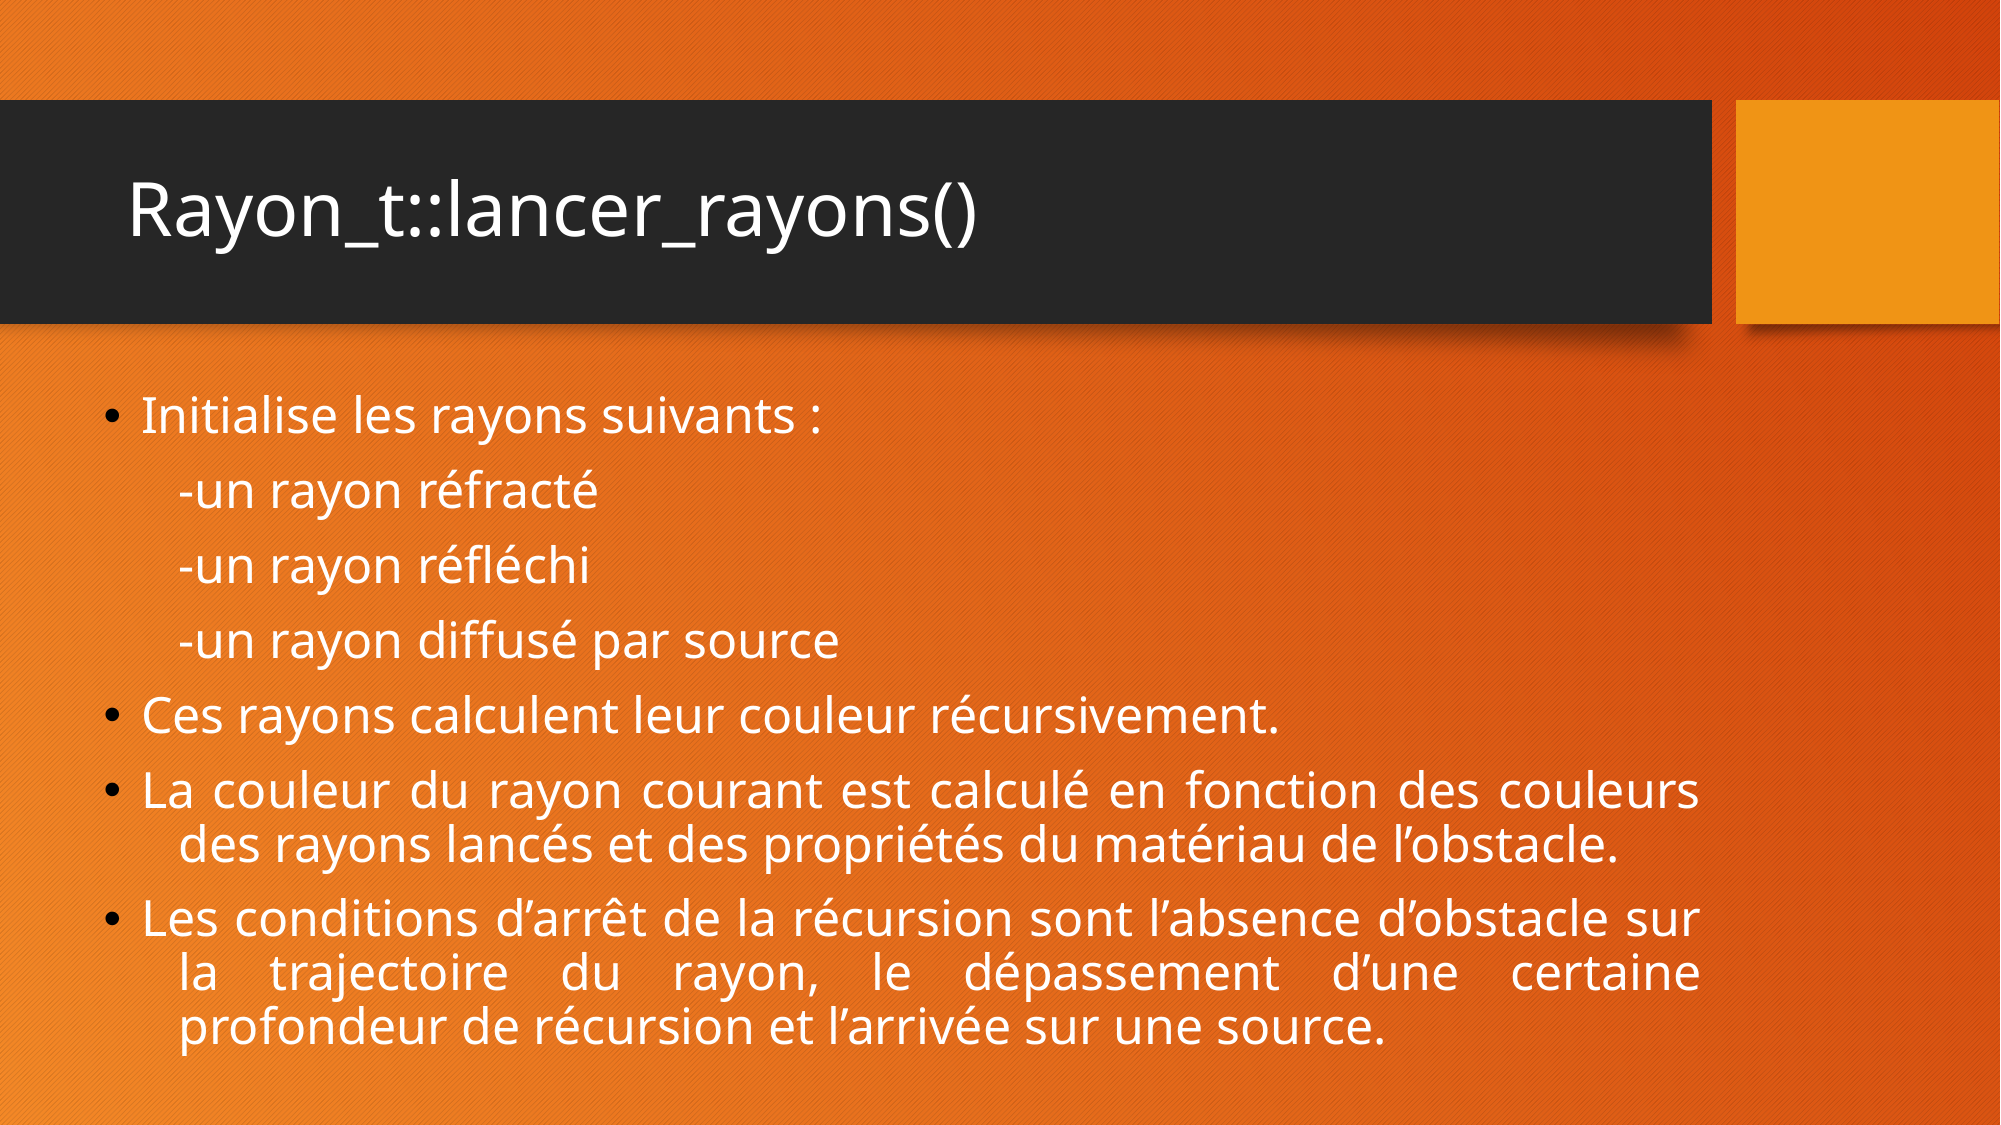

# Rayon_t::lancer_rayons()
Initialise les rayons suivants :
	-un rayon réfracté
	-un rayon réfléchi
	-un rayon diffusé par source
Ces rayons calculent leur couleur récursivement.
La couleur du rayon courant est calculé en fonction des couleurs des rayons lancés et des propriétés du matériau de l’obstacle.
Les conditions d’arrêt de la récursion sont l’absence d’obstacle sur la trajectoire du rayon, le dépassement d’une certaine profondeur de récursion et l’arrivée sur une source.